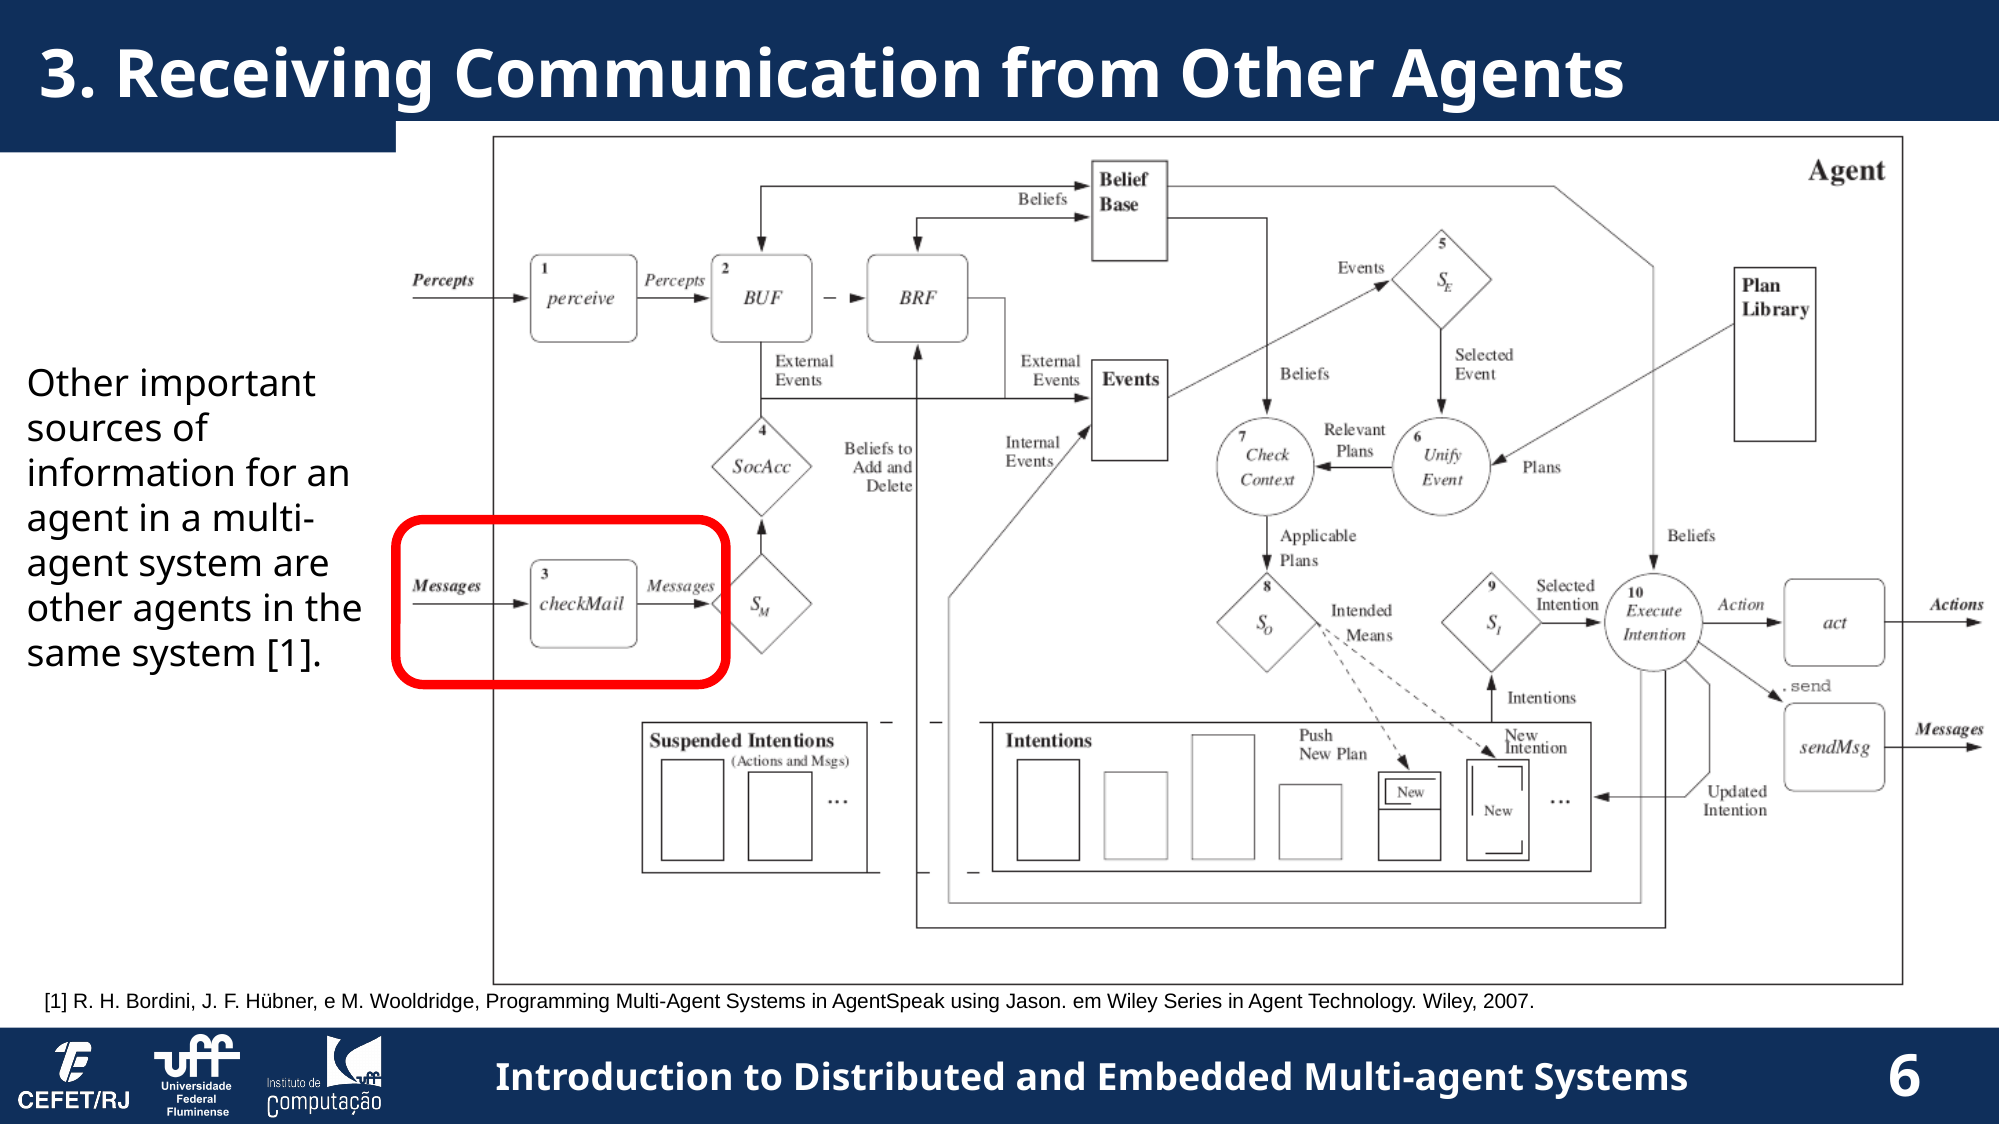

3. Receiving Communication from Other Agents
Other important sources of information for an agent in a multi-agent system are other agents in the same system [1].
[1] R. H. Bordini, J. F. Hübner, e M. Wooldridge, Programming Multi-Agent Systems in AgentSpeak using Jason. em Wiley Series in Agent Technology. Wiley, 2007.